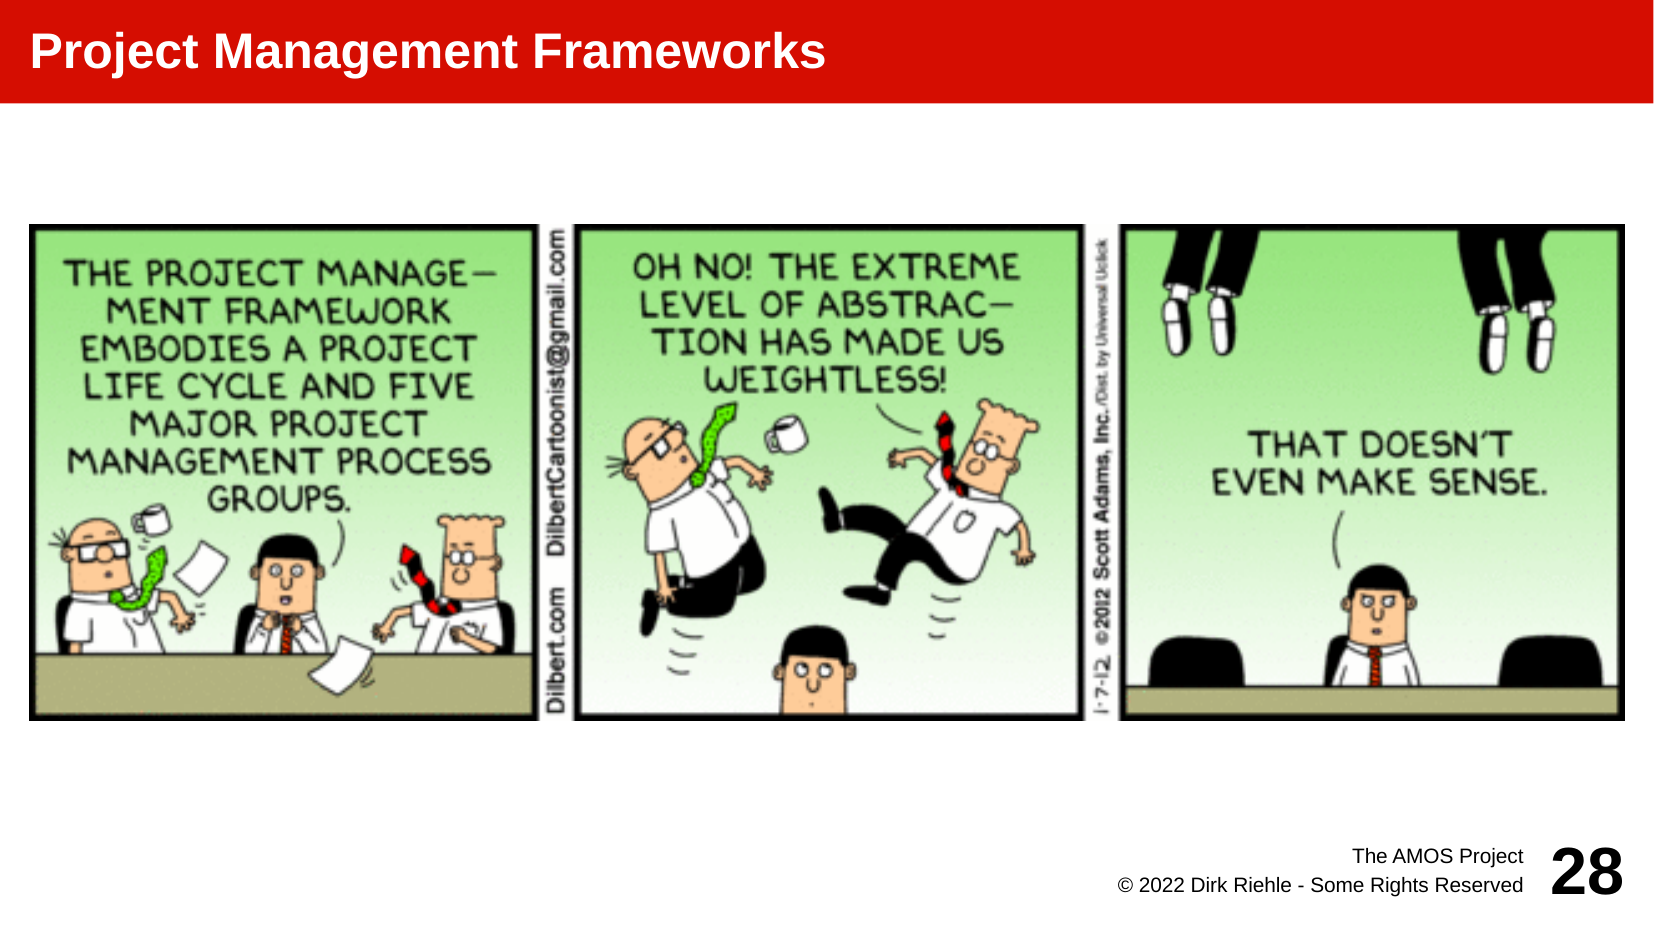

# Project Management Frameworks
The AMOS Project
28
© 2022 Dirk Riehle - Some Rights Reserved